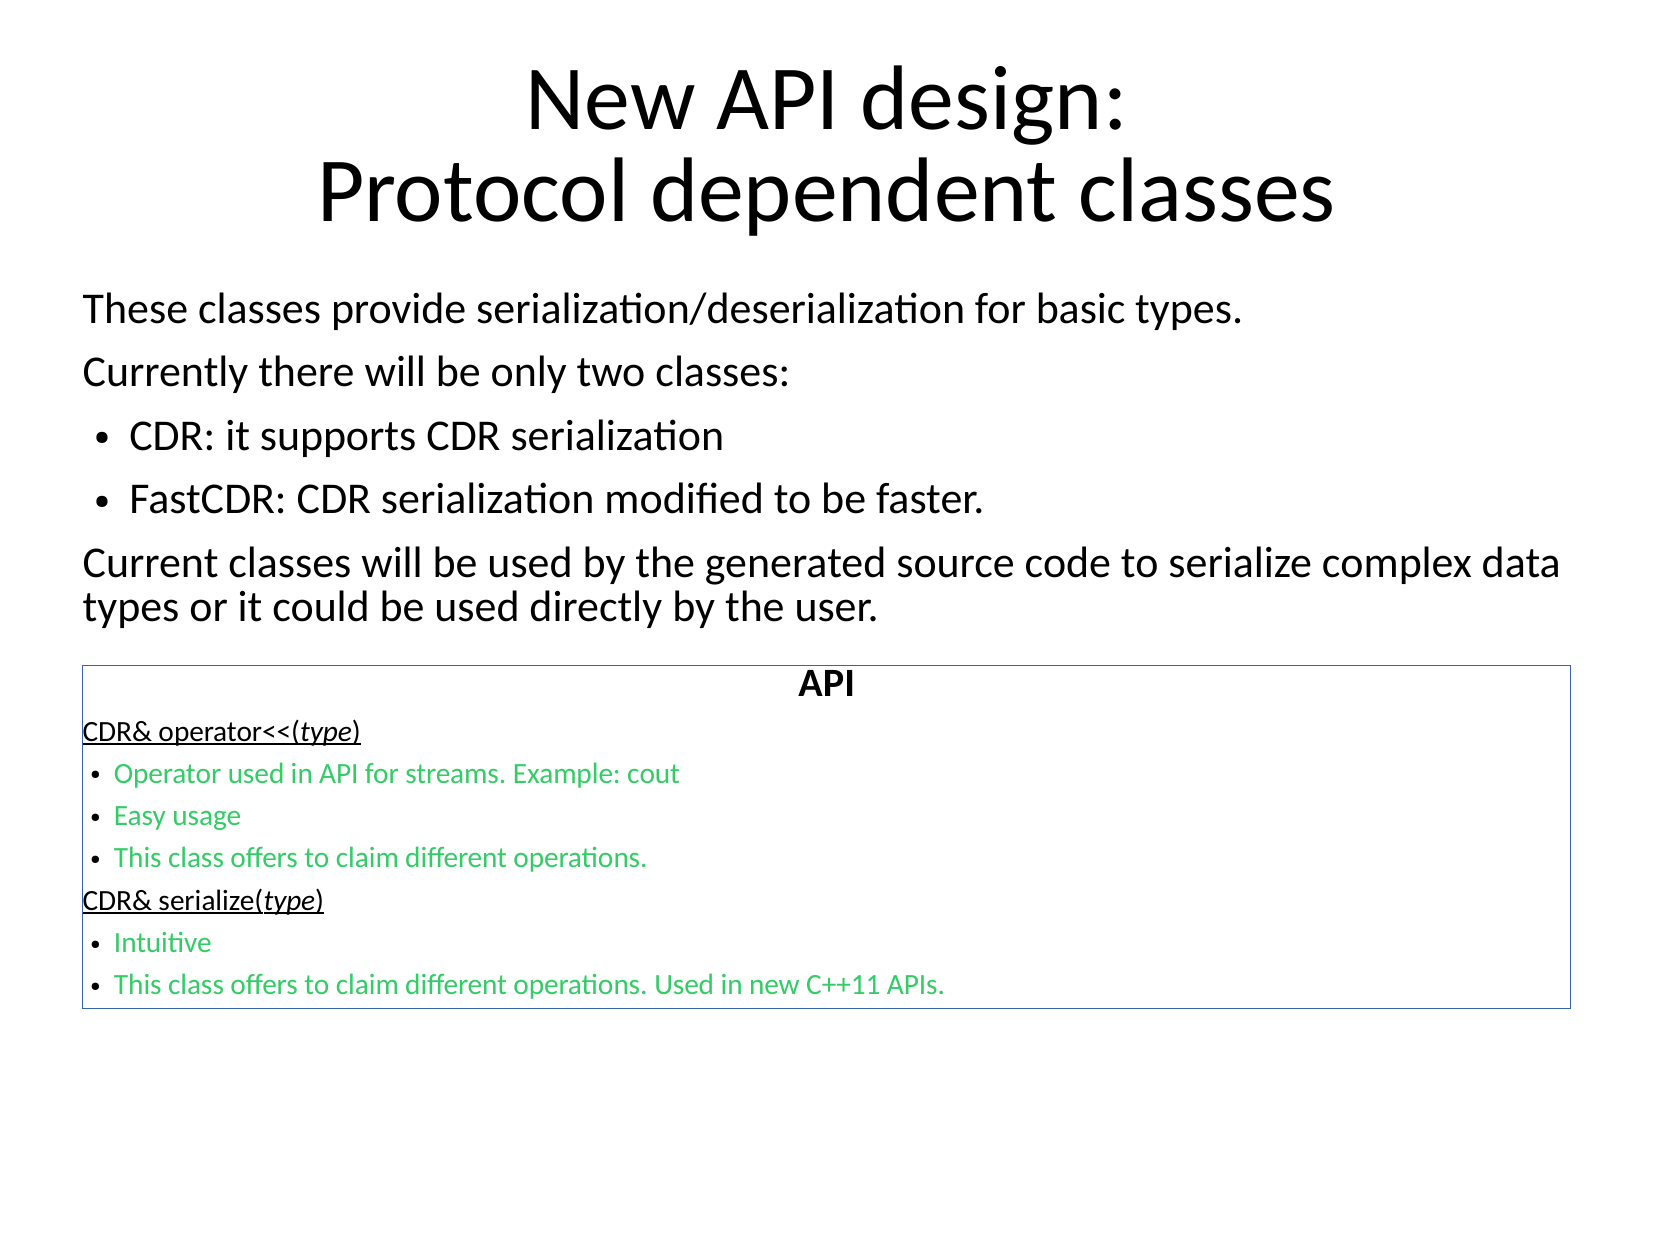

# New API design: Protocol dependent classes
These classes provide serialization/deserialization for basic types.
Currently there will be only two classes:
CDR: it supports CDR serialization
FastCDR: CDR serialization modified to be faster.
Current classes will be used by the generated source code to serialize complex data types or it could be used directly by the user.
API
CDR& operator<<(type)
Operator used in API for streams. Example: cout
Easy usage
This class offers to claim different operations.
CDR& serialize(type)
Intuitive
This class offers to claim different operations. Used in new C++11 APIs.